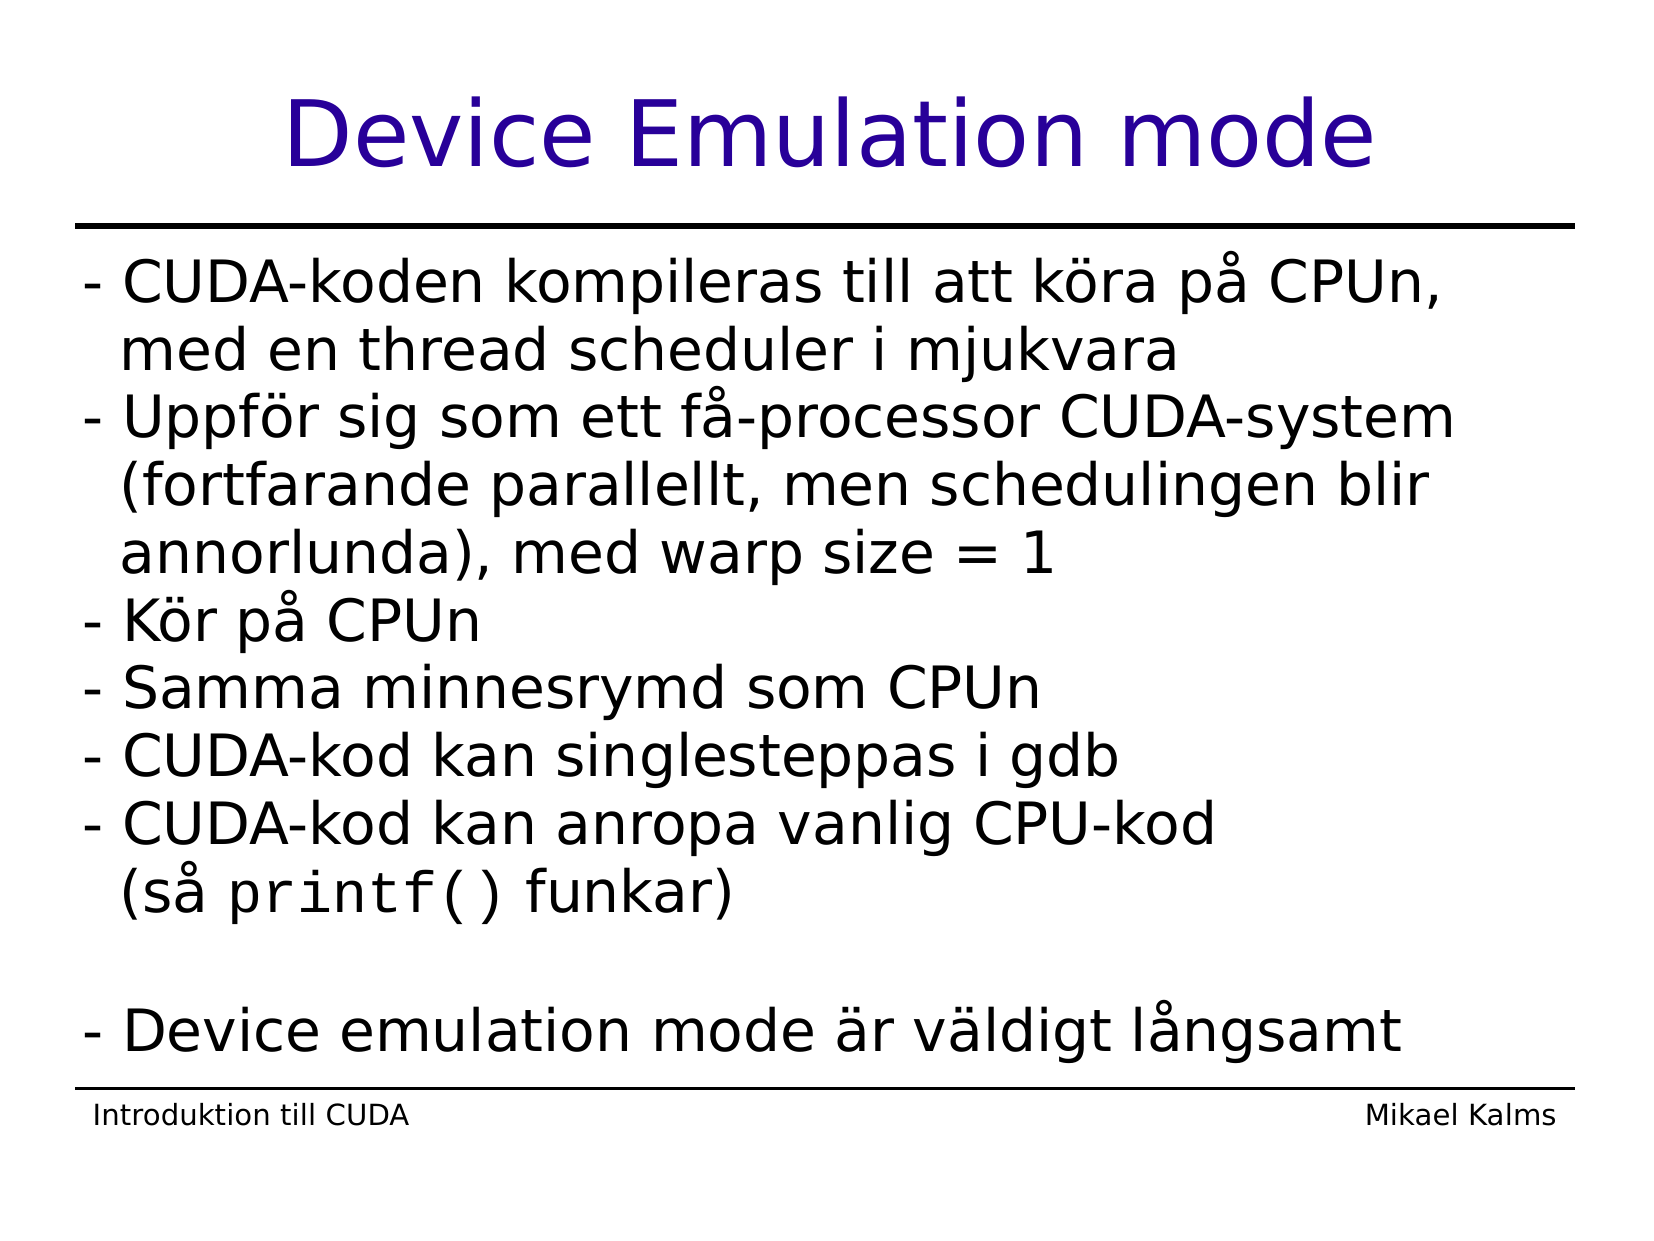

# Device Emulation mode
- CUDA-koden kompileras till att köra på CPUn,
 med en thread scheduler i mjukvara
- Uppför sig som ett få-processor CUDA-system
 (fortfarande parallellt, men schedulingen blir
 annorlunda), med warp size = 1
- Kör på CPUn
- Samma minnesrymd som CPUn
- CUDA-kod kan singlesteppas i gdb
- CUDA-kod kan anropa vanlig CPU-kod
 (så printf() funkar)
- Device emulation mode är väldigt långsamt
Introduktion till CUDA
Mikael Kalms